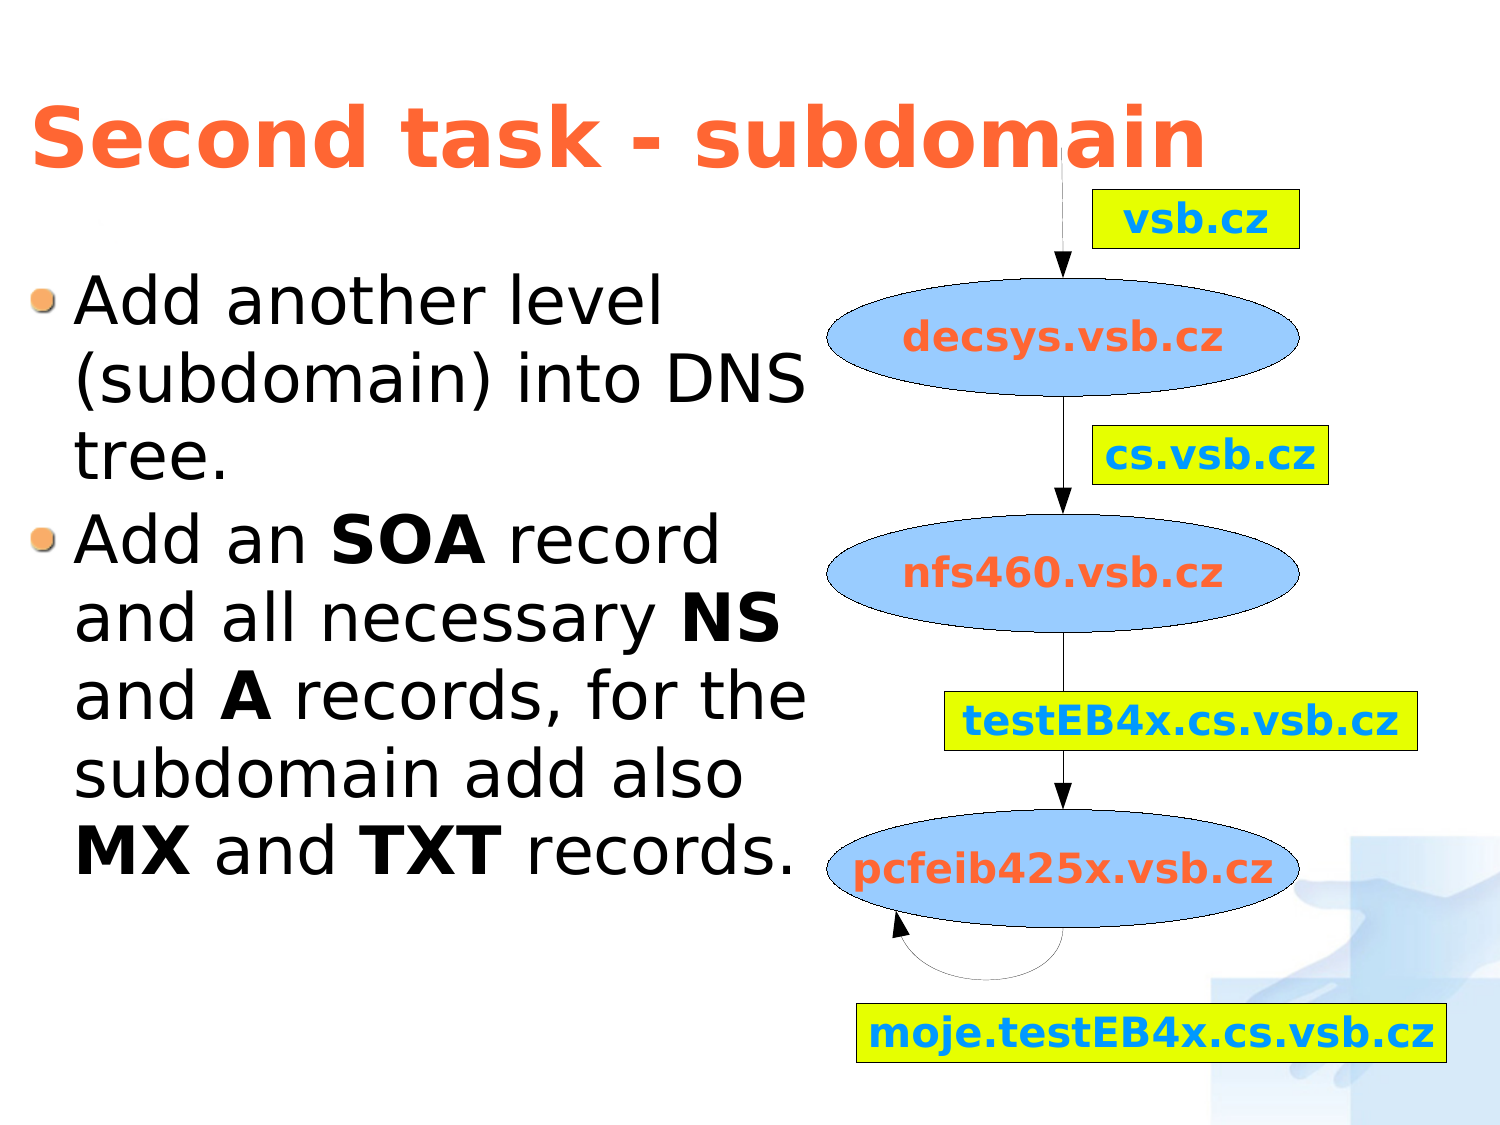

# Second task - subdomain
vsb.cz
Add another level (subdomain) into DNS tree.
Add an SOA record and all necessary NS and A records, for the subdomain add also MX and TXT records.
decsys.vsb.cz
cs.vsb.cz
nfs460.vsb.cz
testEB4x.cs.vsb.cz
pcfeib425x.vsb.cz
moje.testEB4x.cs.vsb.cz